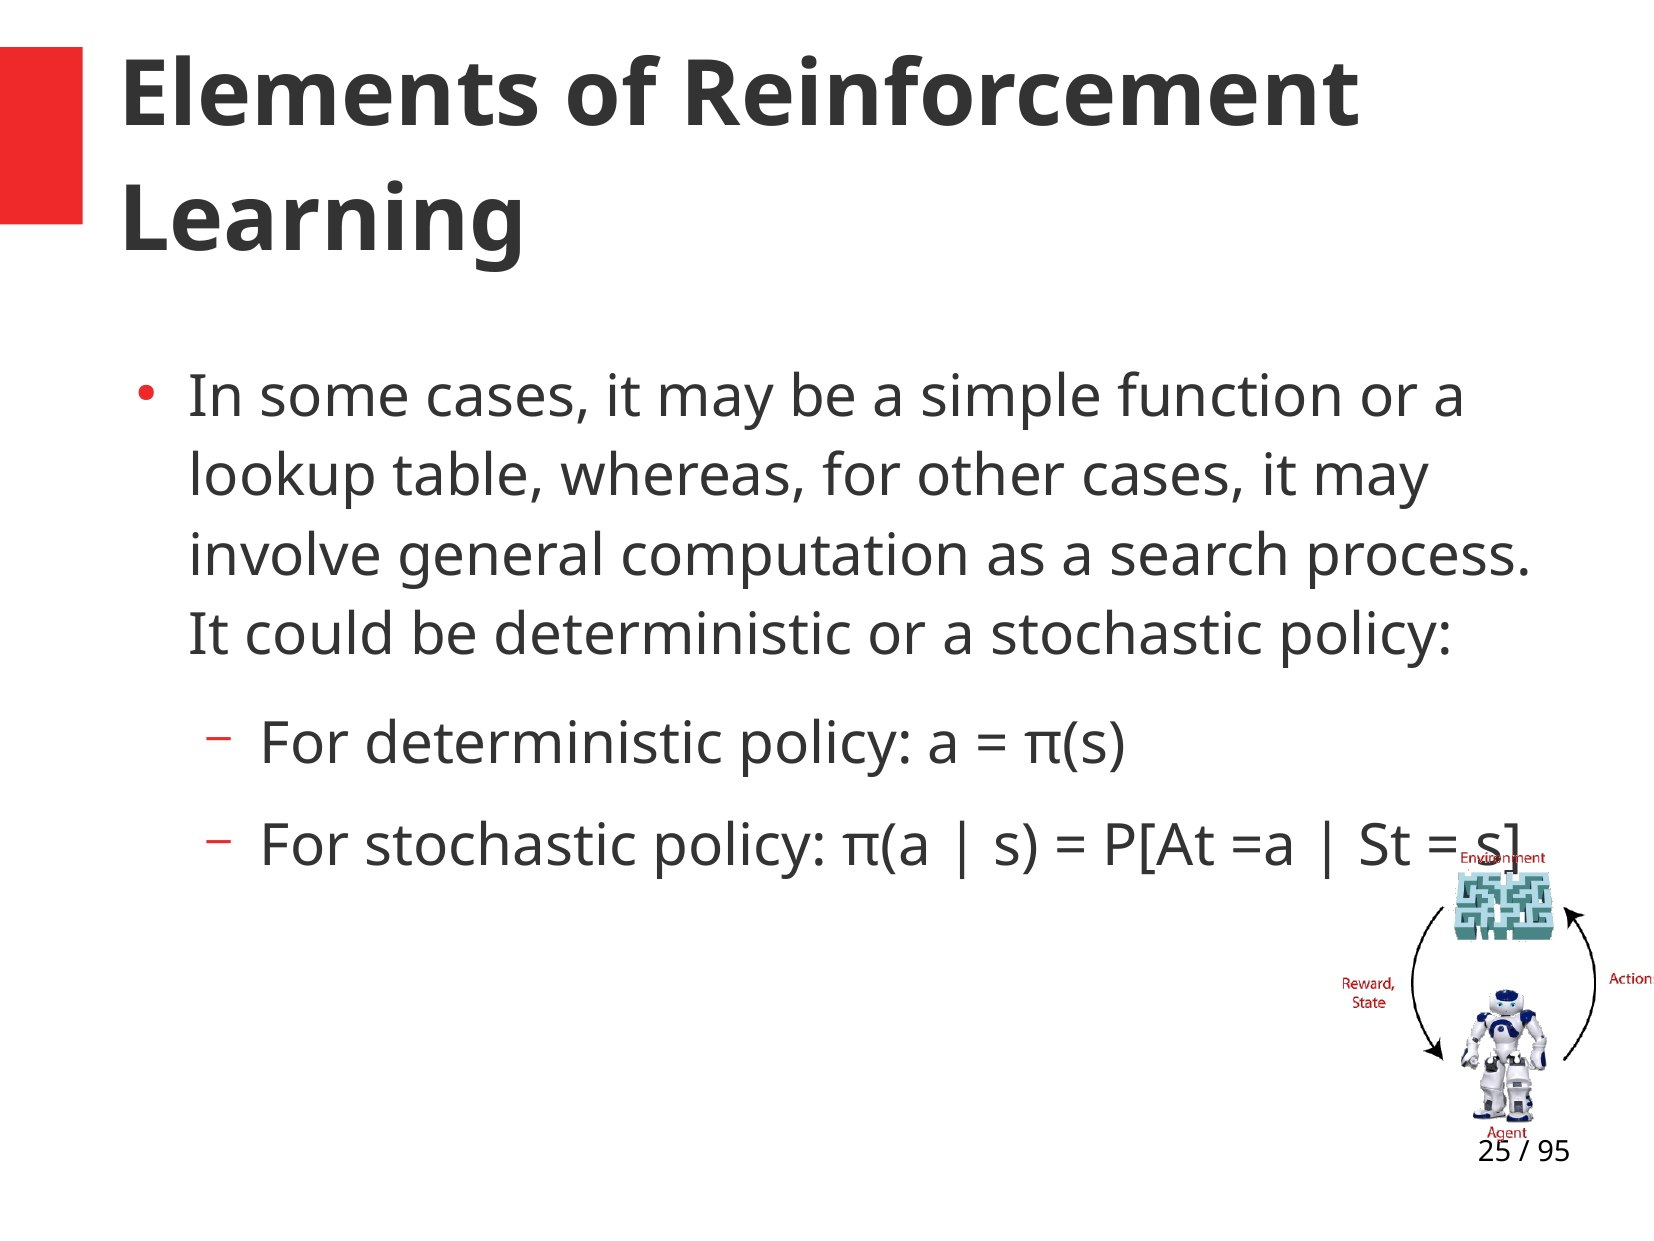

# Elements of Reinforcement Learning
In some cases, it may be a simple function or a lookup table, whereas, for other cases, it may involve general computation as a search process. It could be deterministic or a stochastic policy:
For deterministic policy: a = π(s)
For stochastic policy: π(a | s) = P[At =a | St = s]
25